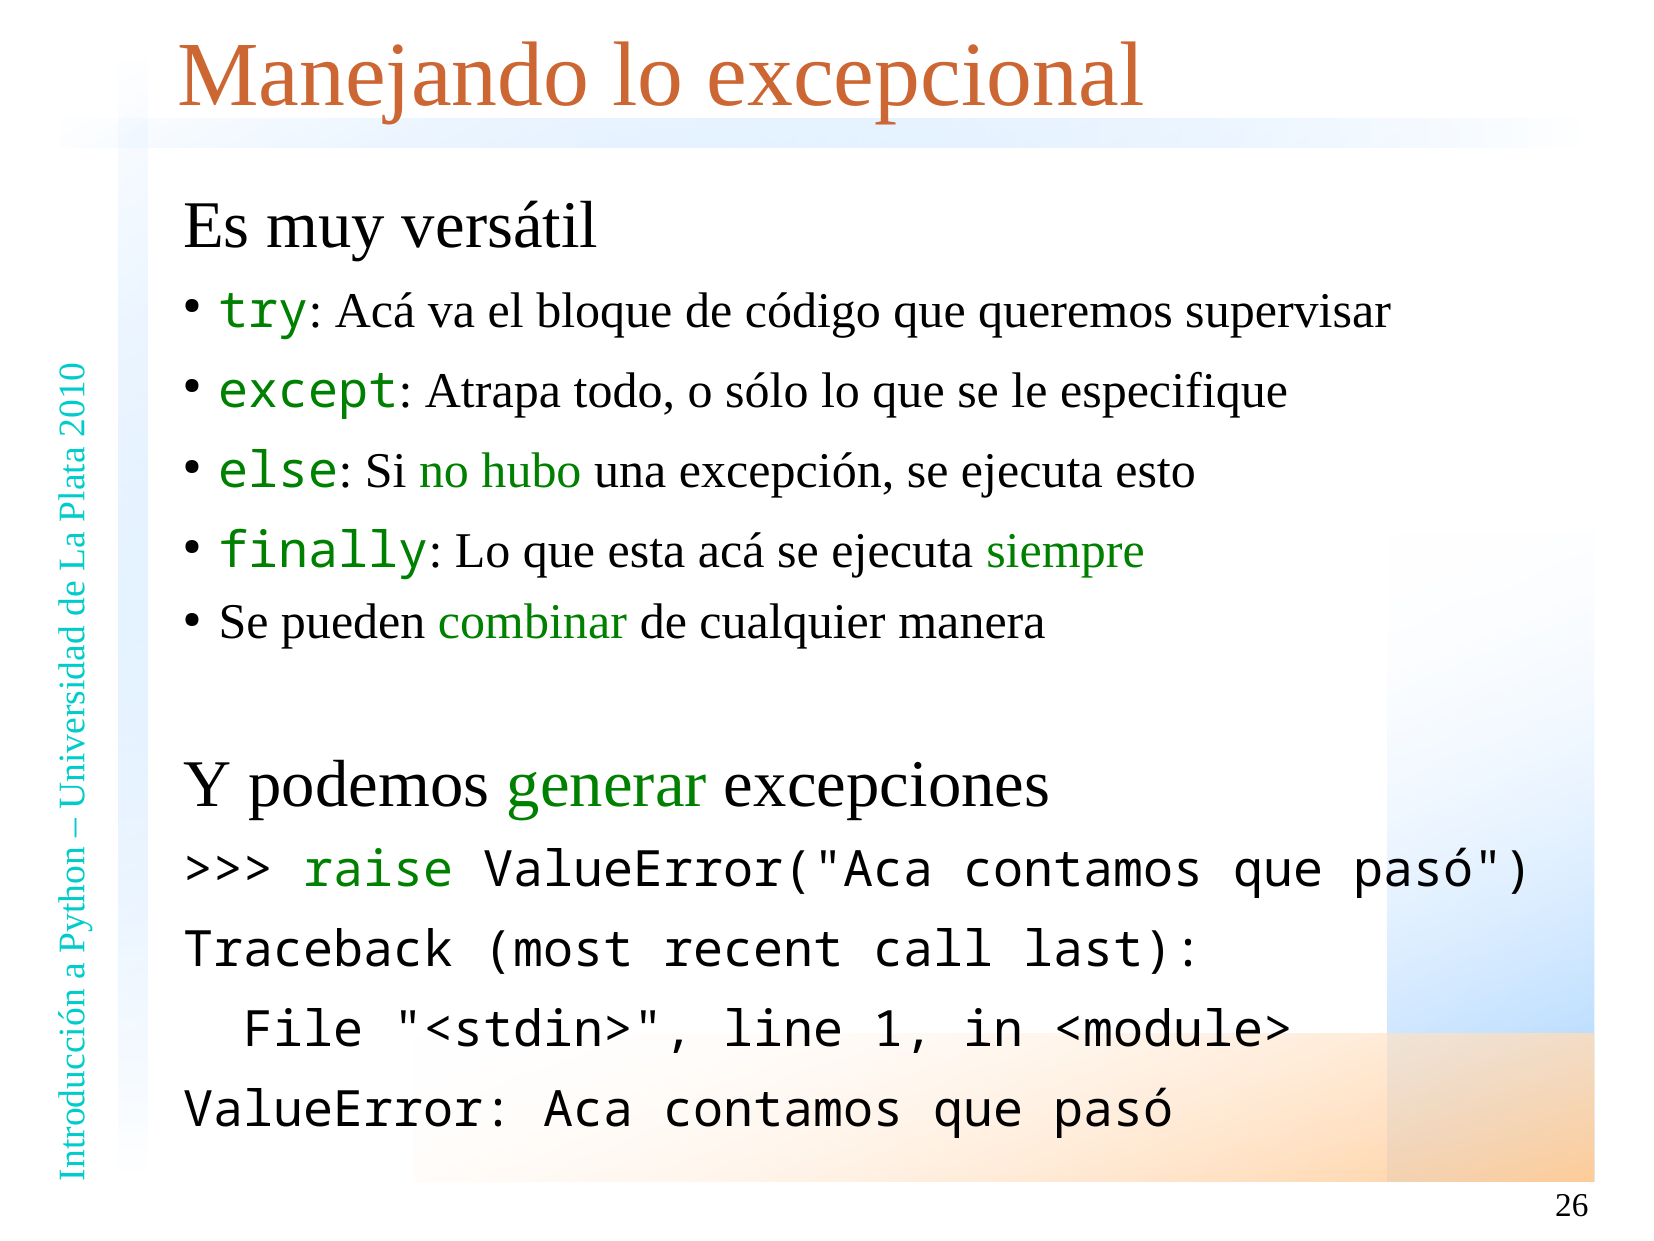

# Manejando lo excepcional
Es muy versátil
try: Acá va el bloque de código que queremos supervisar
except: Atrapa todo, o sólo lo que se le especifique
else: Si no hubo una excepción, se ejecuta esto
finally: Lo que esta acá se ejecuta siempre
Se pueden combinar de cualquier manera
Y podemos generar excepciones
>>> raise ValueError("Aca contamos que pasó")
Traceback (most recent call last):
 File "<stdin>", line 1, in <module>
ValueError: Aca contamos que pasó